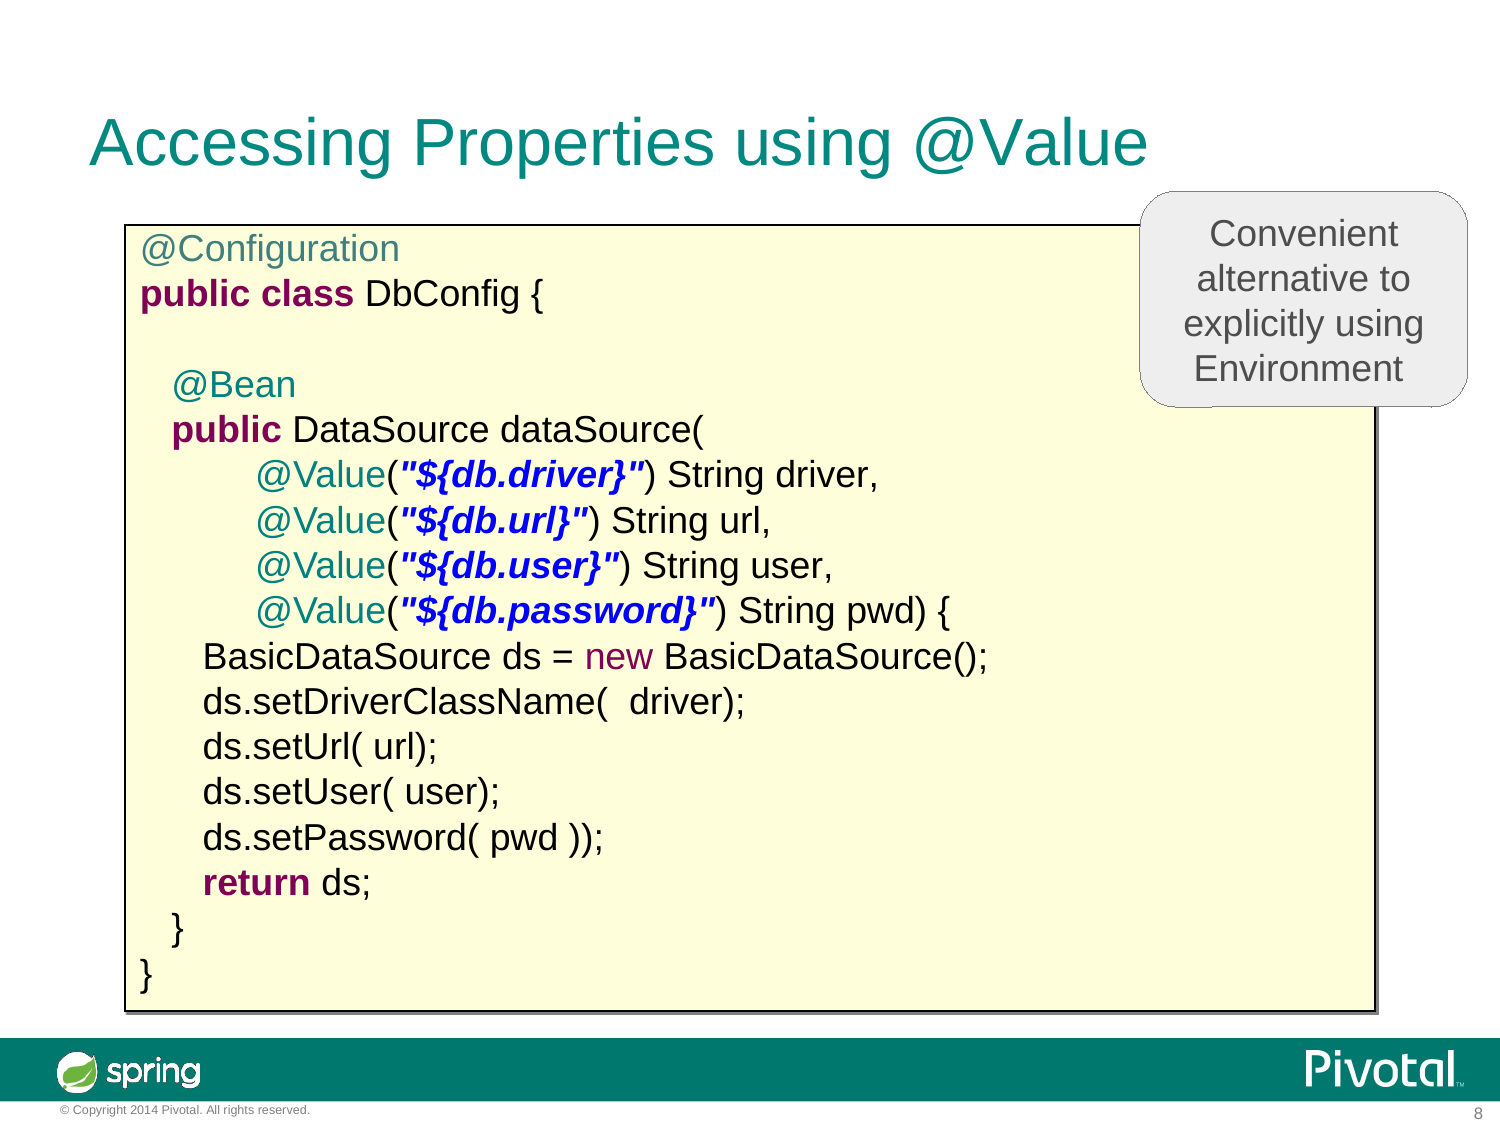

# Accessing Properties using @Value
Convenient alternative to
explicitly using Environment
@Configuration
public class DbConfig {
 @Bean
 public DataSource dataSource(
 @Value("${db.driver}") String driver,
 @Value("${db.url}") String url,
 @Value("${db.user}") String user,
 @Value("${db.password}") String pwd) {
 BasicDataSource ds = new BasicDataSource();
 ds.setDriverClassName( driver);
 ds.setUrl( url);
 ds.setUser( user);
 ds.setPassword( pwd ));
 return ds;
 }
}